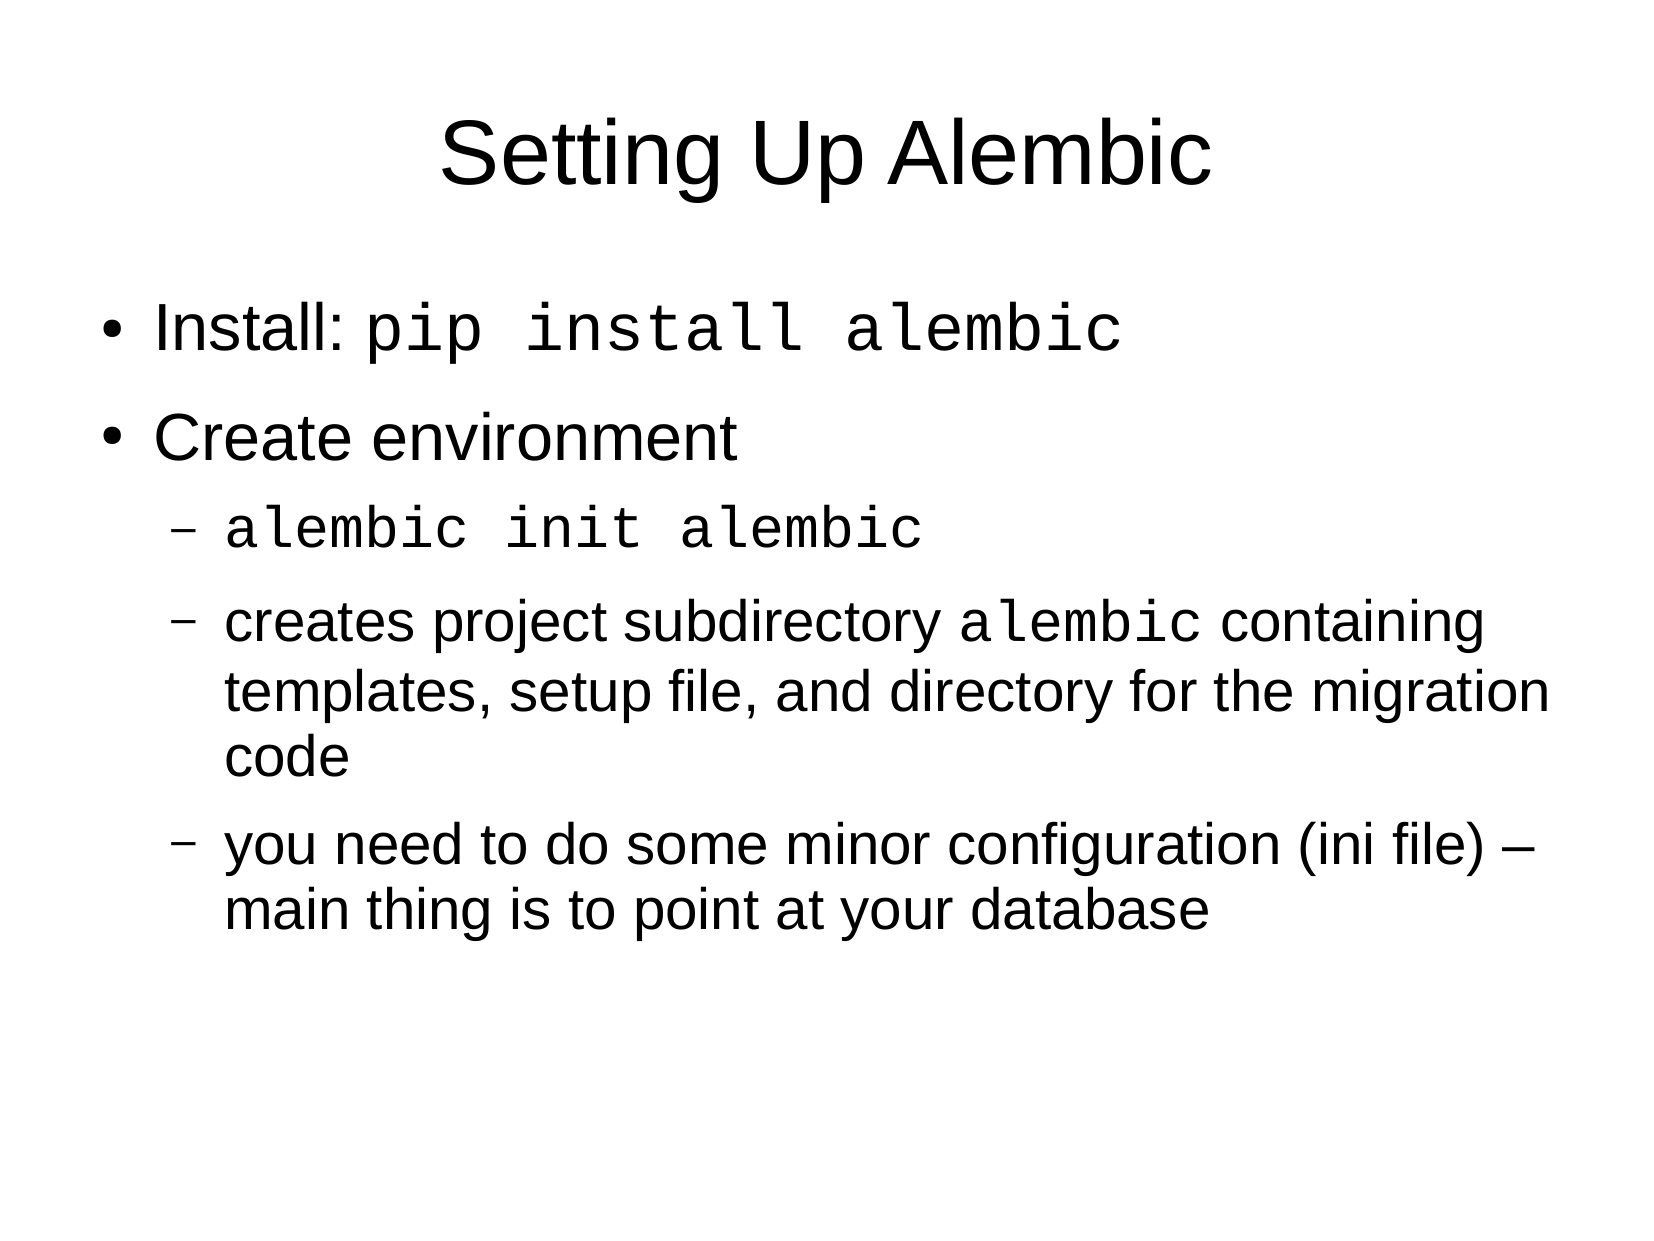

# Setting Up Alembic
Install: pip install alembic
Create environment
alembic init alembic
creates project subdirectory alembic containing templates, setup file, and directory for the migration code
you need to do some minor configuration (ini file) – main thing is to point at your database